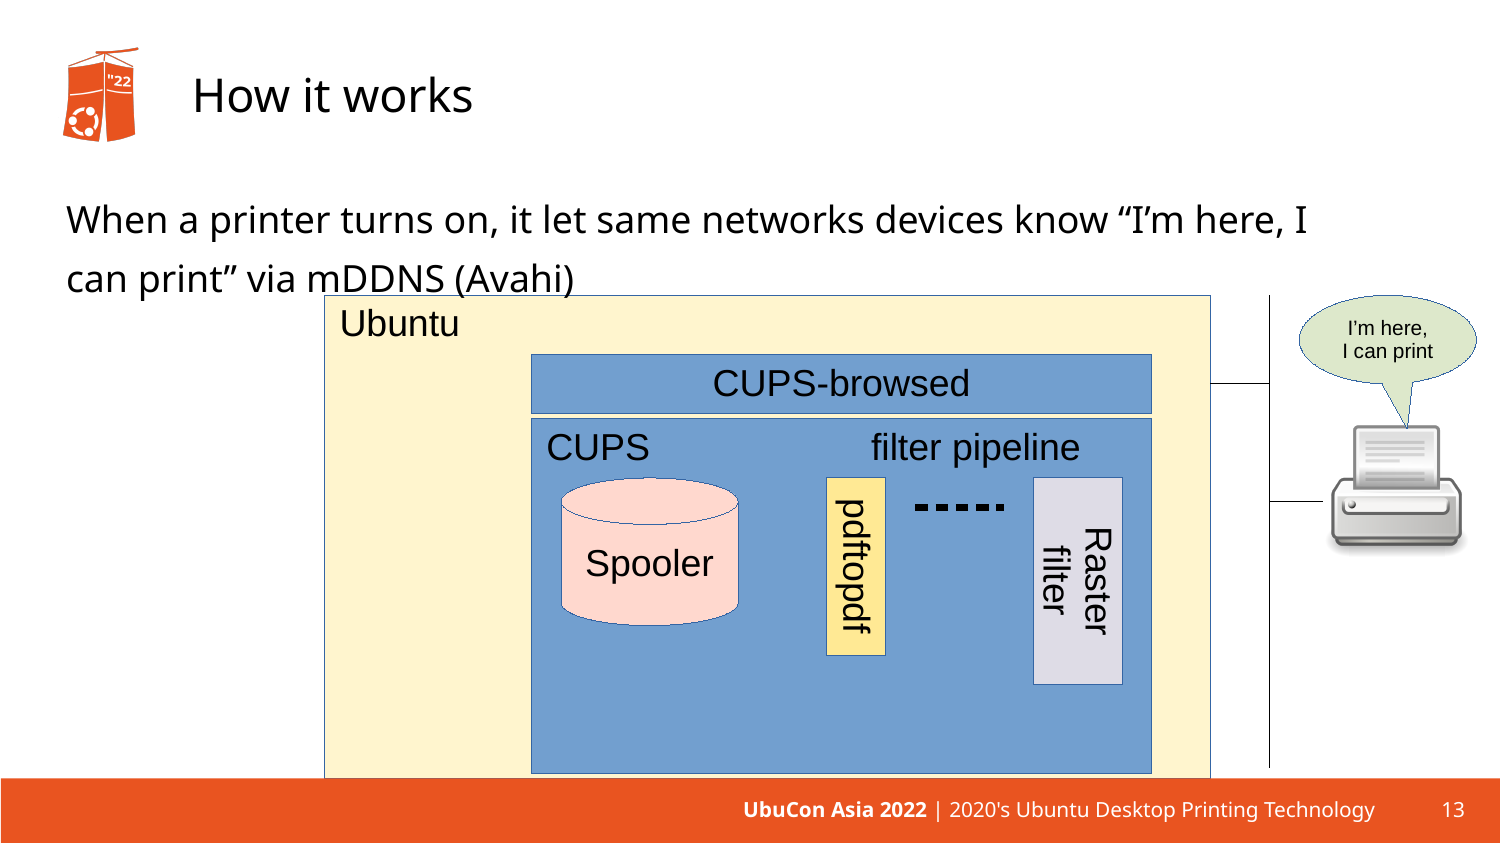

# How it works
When a printer turns on, it let same networks devices know “I’m here, I can print” via mDDNS (Avahi)
Ubuntu
I’m here,
I can print
CUPS-browsed
CUPS
filter pipeline
Spooler
pdftopdf
Raster
filter
UbuCon Asia 2022 | 2020's Ubuntu Desktop Printing Technology